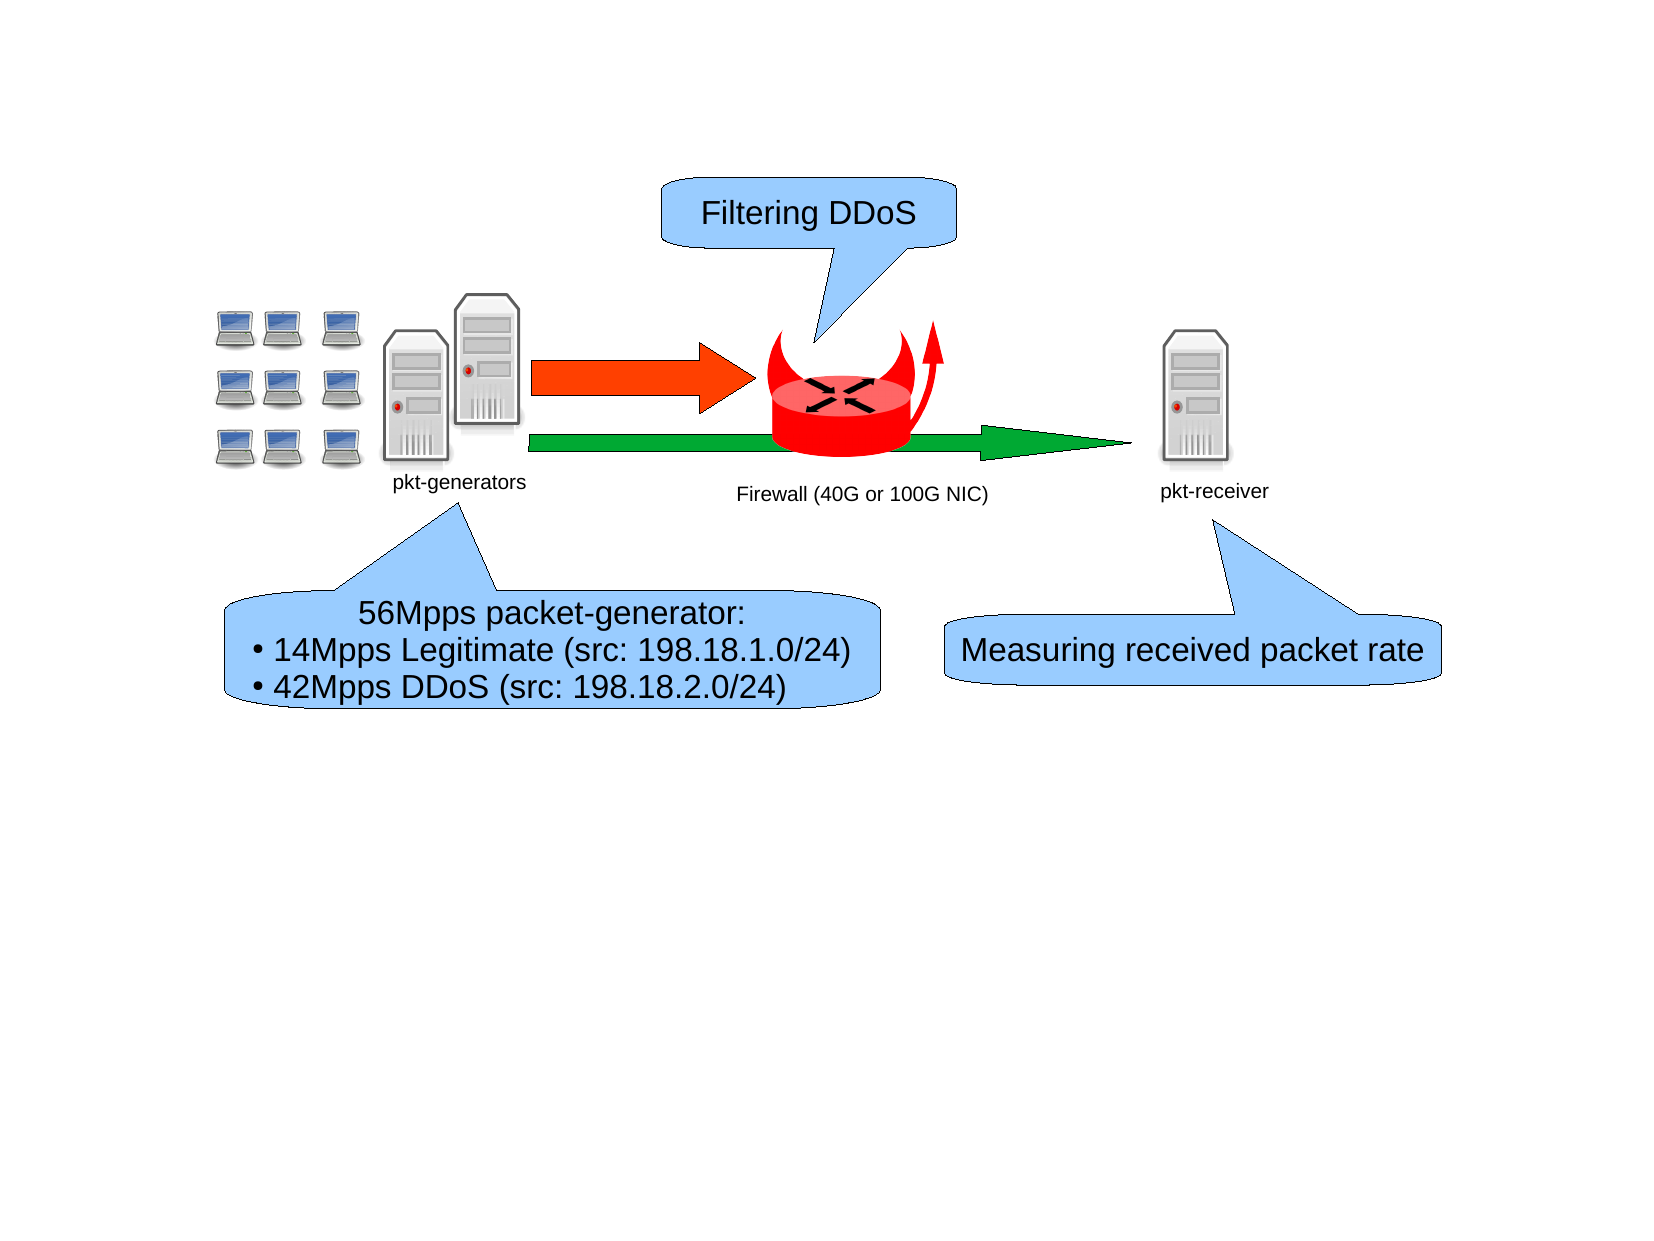

Filtering DDoS
pkt-generators
pkt-receiver
Firewall (40G or 100G NIC)
56Mpps packet-generator:
 14Mpps Legitimate (src: 198.18.1.0/24)
 42Mpps DDoS (src: 198.18.2.0/24)
Measuring received packet rate